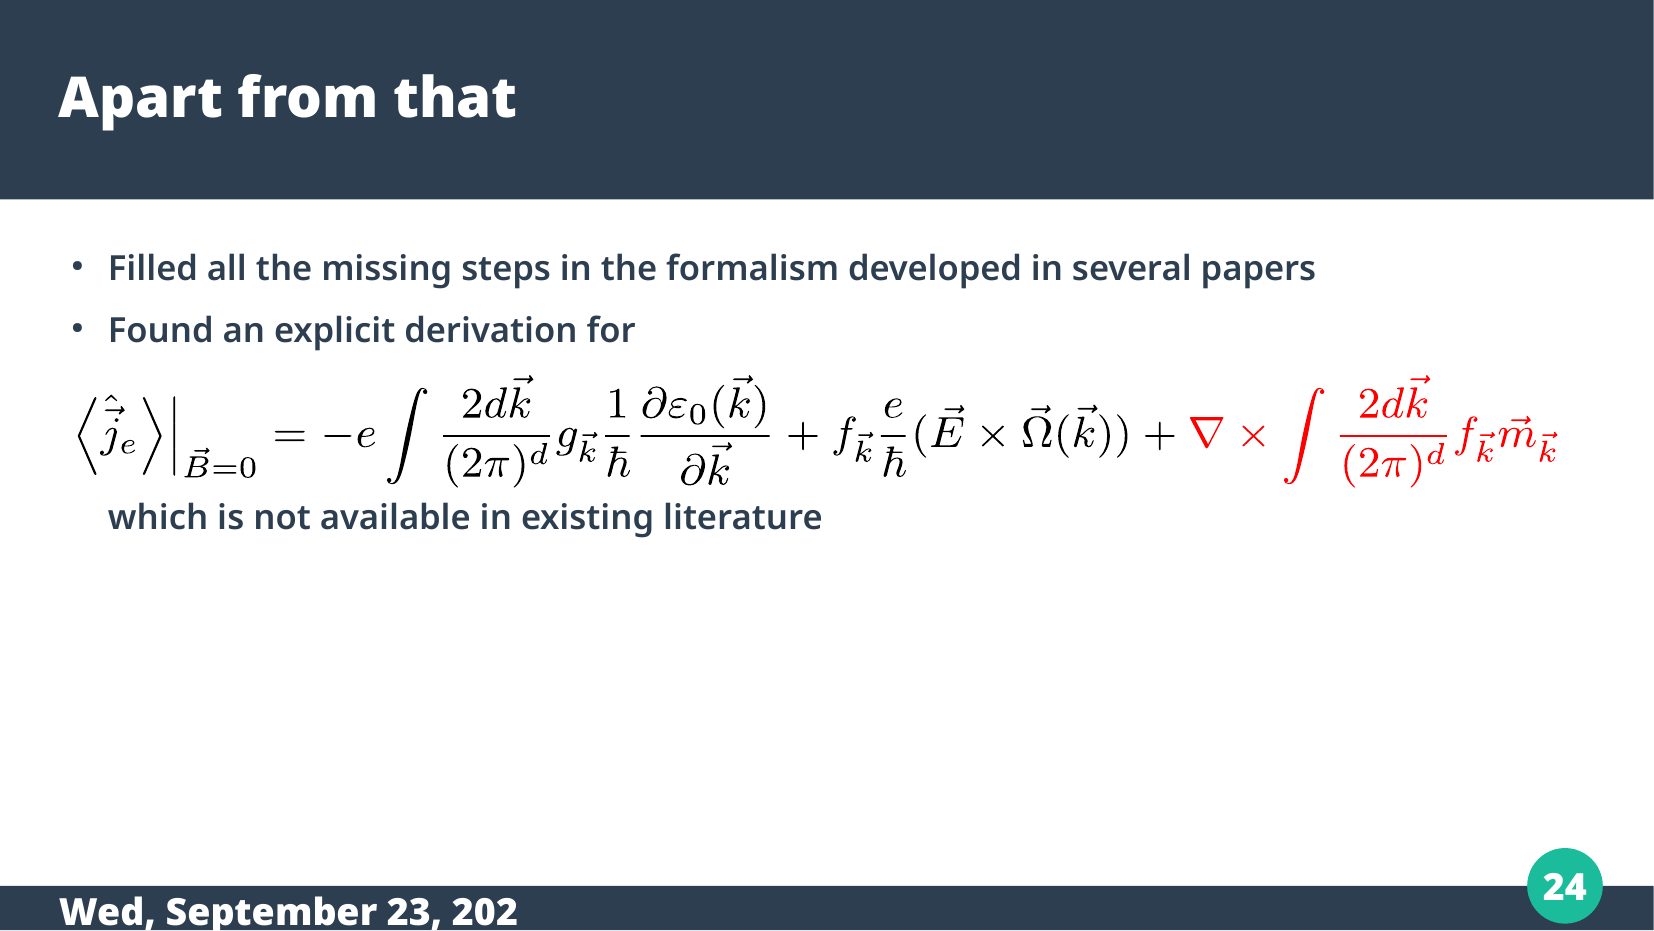

# Apart from that
Filled all the missing steps in the formalism developed in several papers
Found an explicit derivation for
which is not available in existing literature